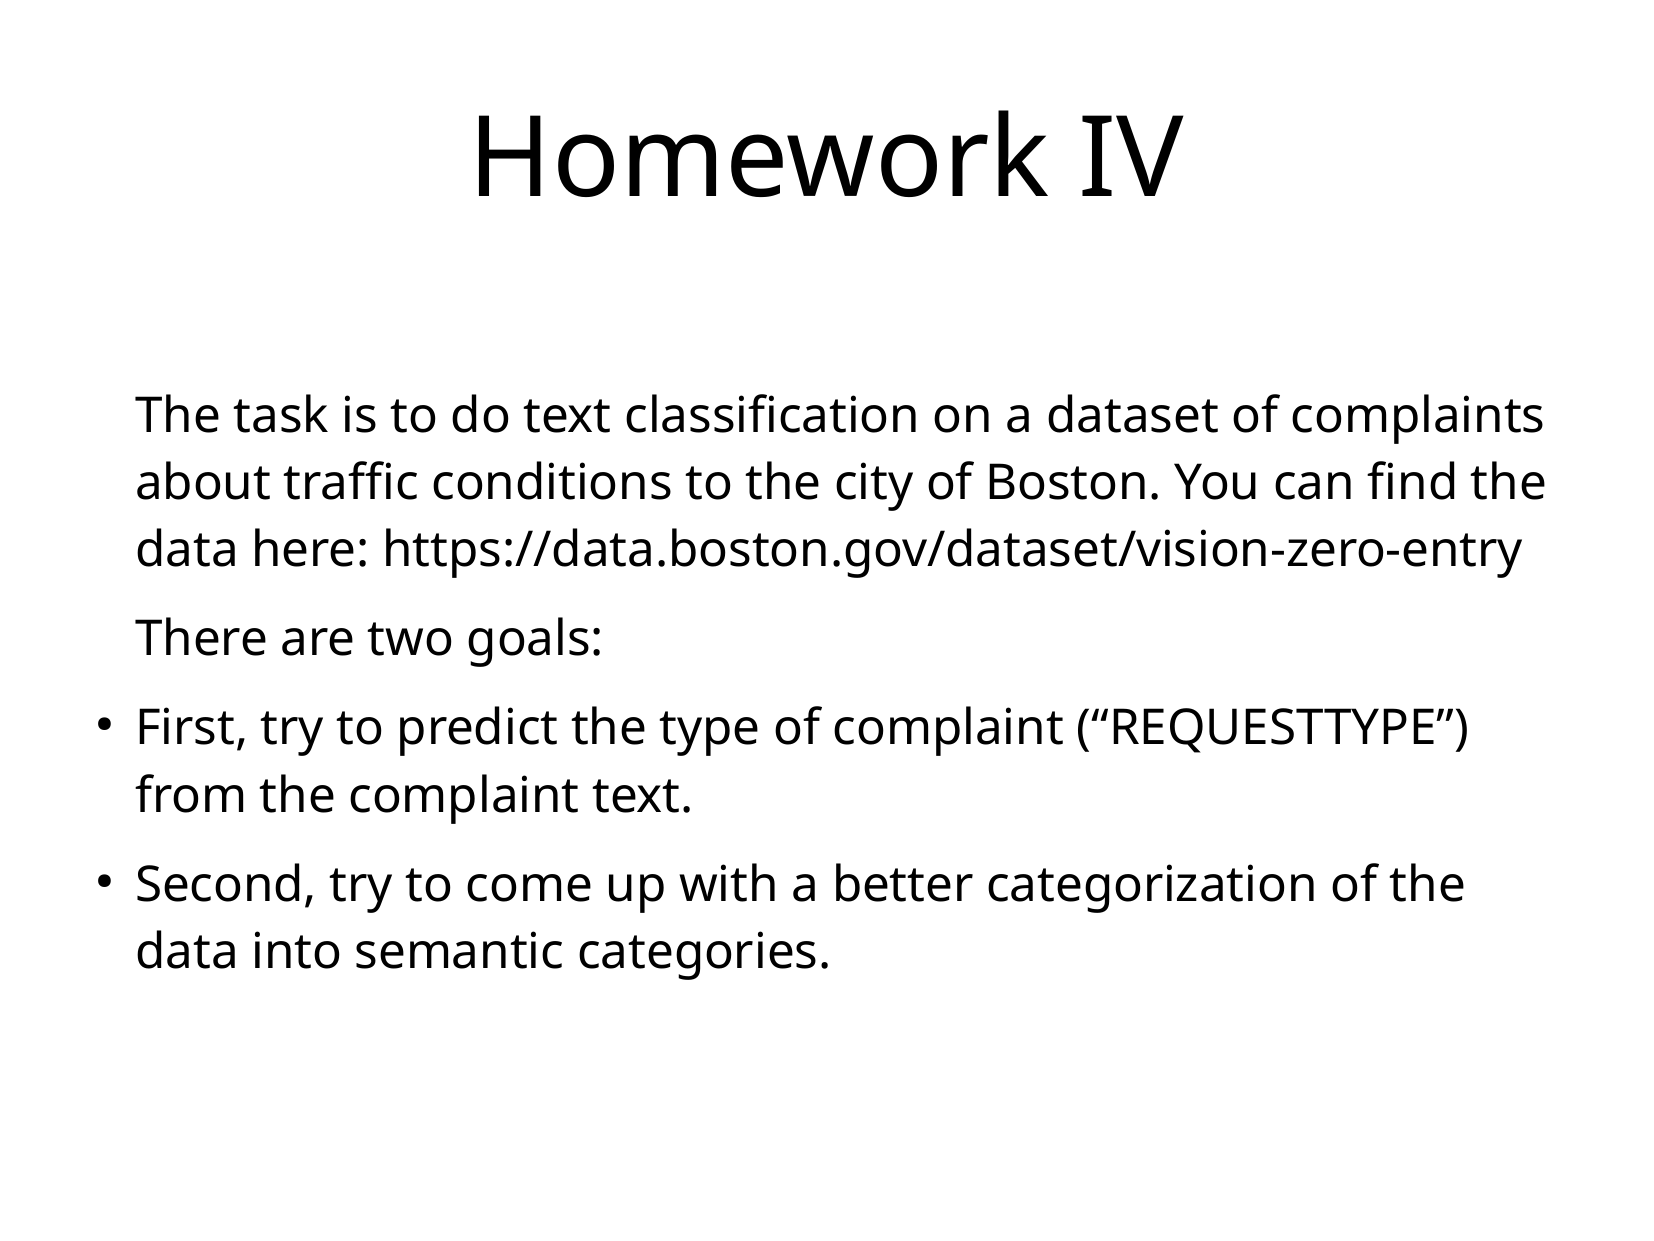

# Homework IV
The task is to do text classification on a dataset of complaints about traffic conditions to the city of Boston. You can find the data here: https://data.boston.gov/dataset/vision-zero-entry
There are two goals:
First, try to predict the type of complaint (“REQUESTTYPE”) from the complaint text.
Second, try to come up with a better categorization of the data into semantic categories.